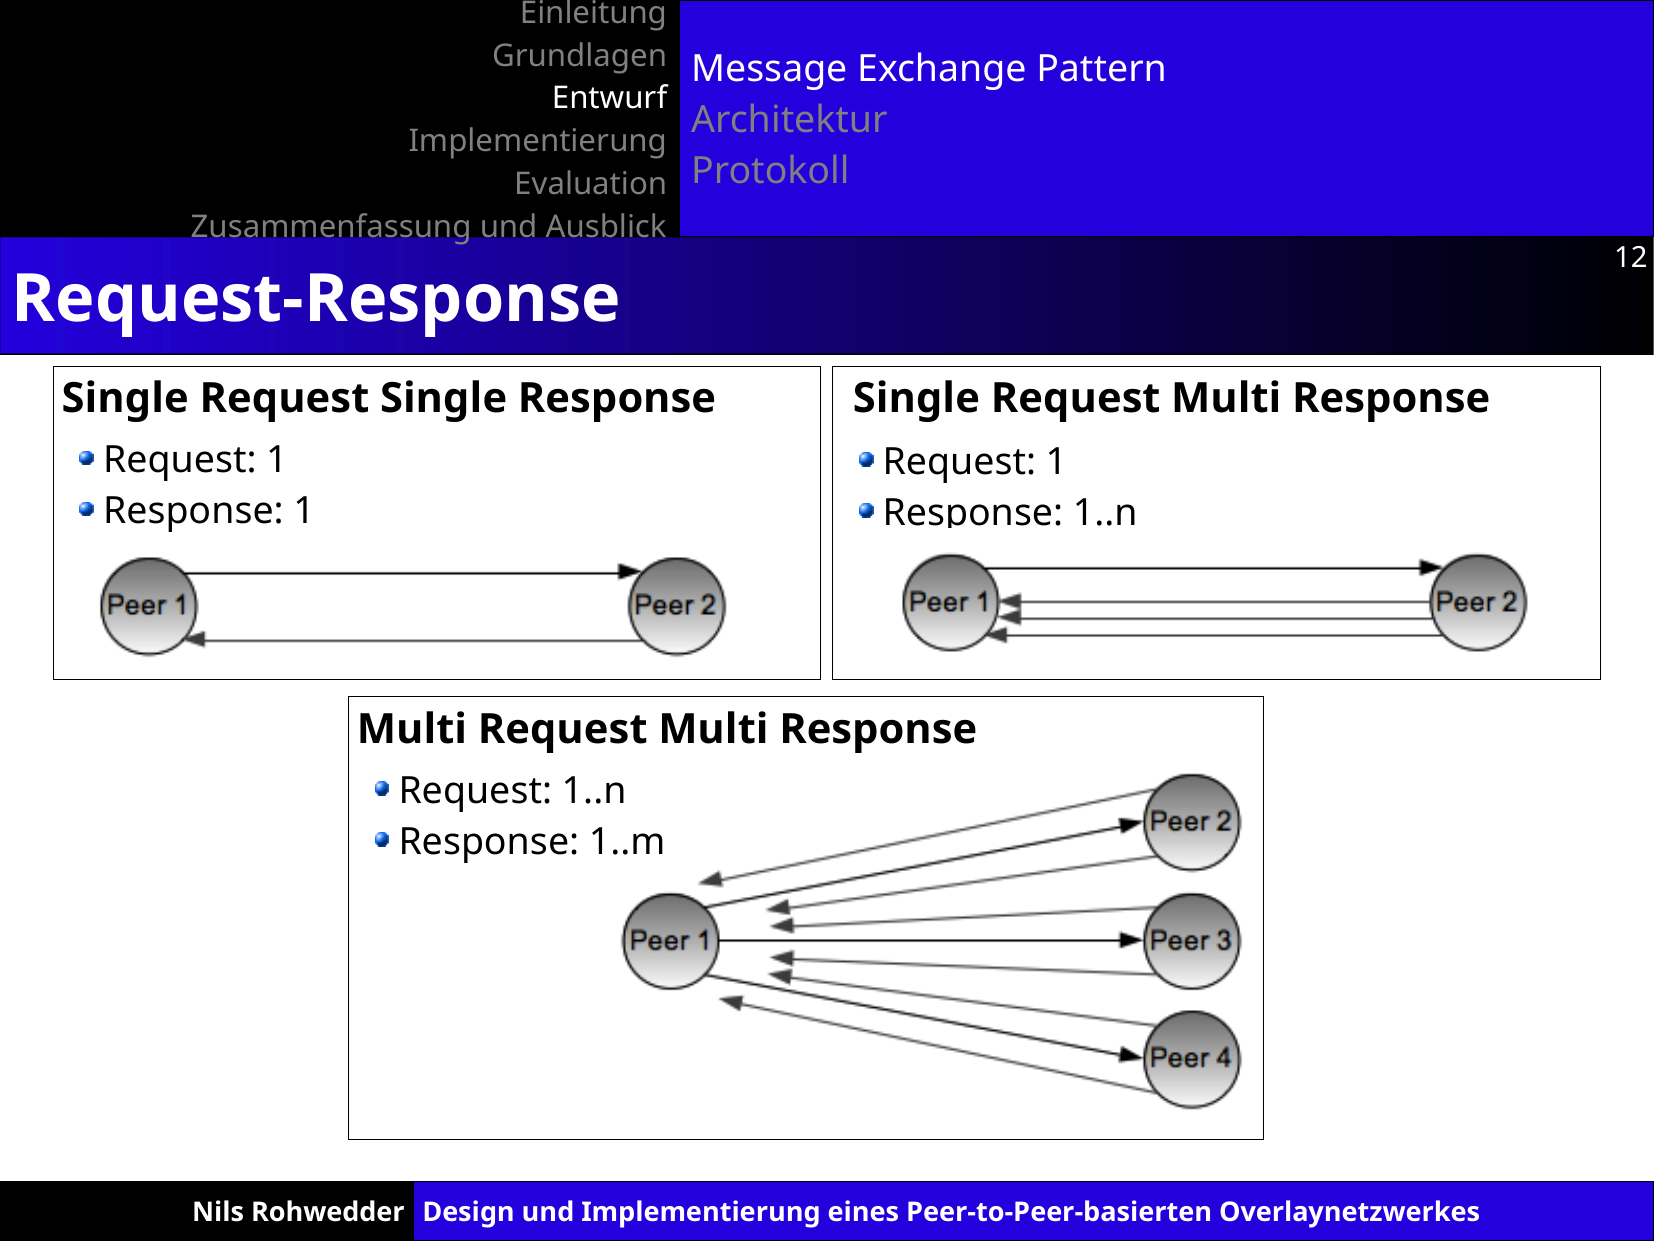

# Request-Response
12
Single Request Single Response
Single Request Multi Response
 Request: 1
 Response: 1
 Request: 1
 Response: 1..n
Multi Request Multi Response
 Request: 1..n
 Response: 1..m